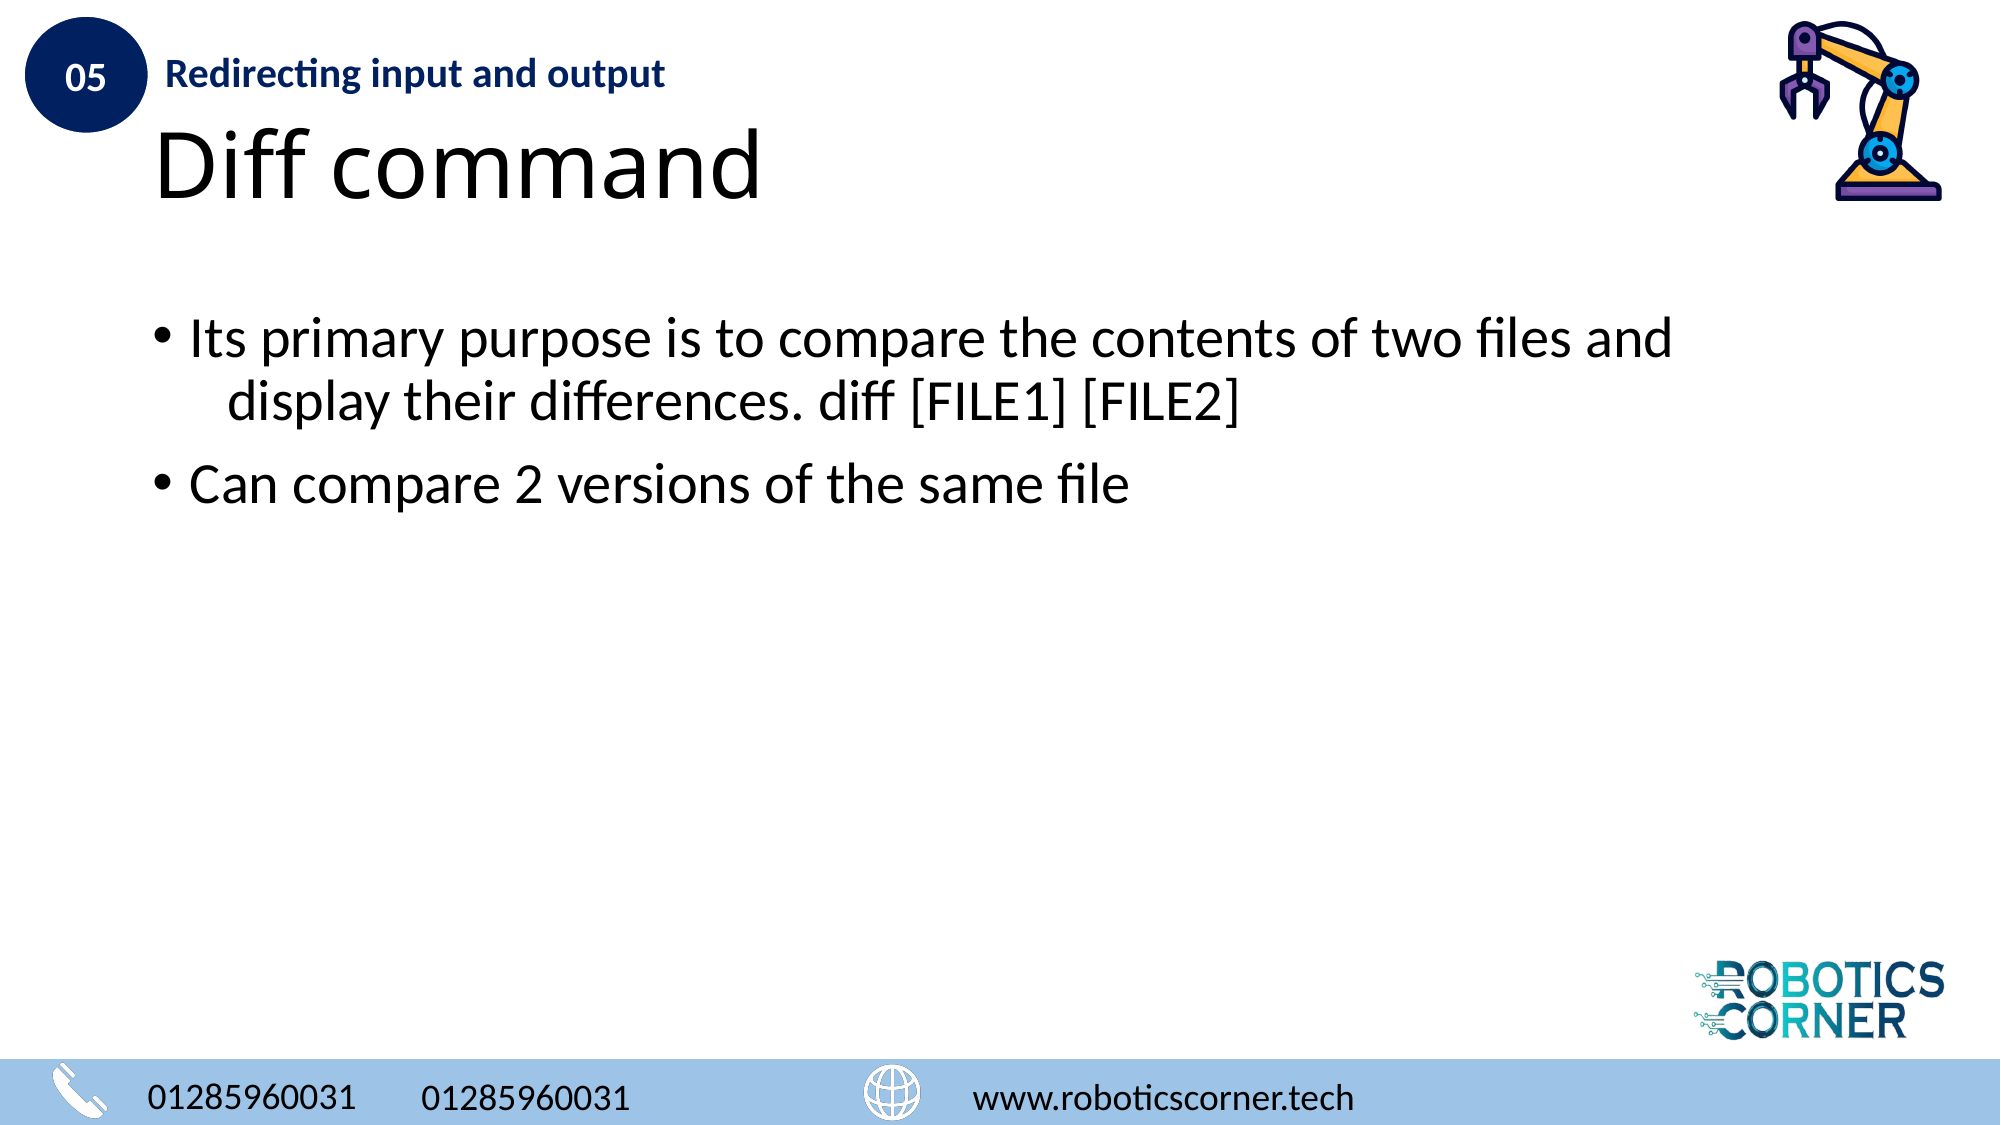

05
Redirecting input and output
Diff command
Its primary purpose is to compare the contents of two files and display their differences. diff [FILE1] [FILE2]
Can compare 2 versions of the same file
01285960031
01285960031
www.roboticscorner.tech